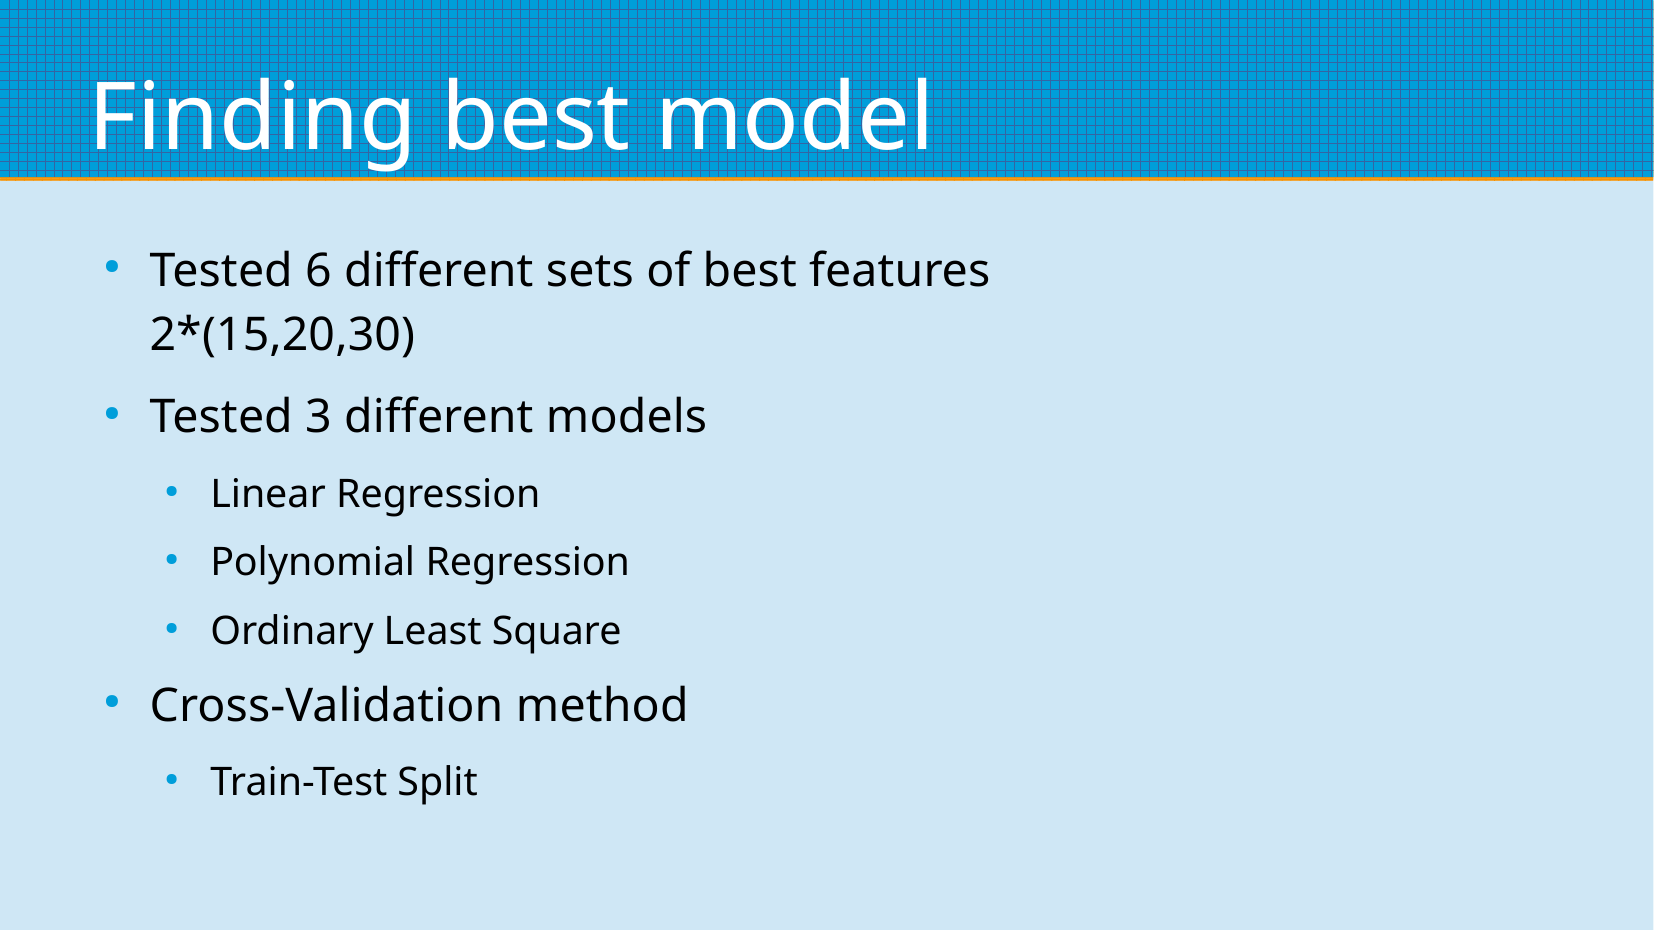

# Finding best model
Tested 6 different sets of best features 2*(15,20,30)
Tested 3 different models
Linear Regression
Polynomial Regression
Ordinary Least Square
Cross-Validation method
Train-Test Split